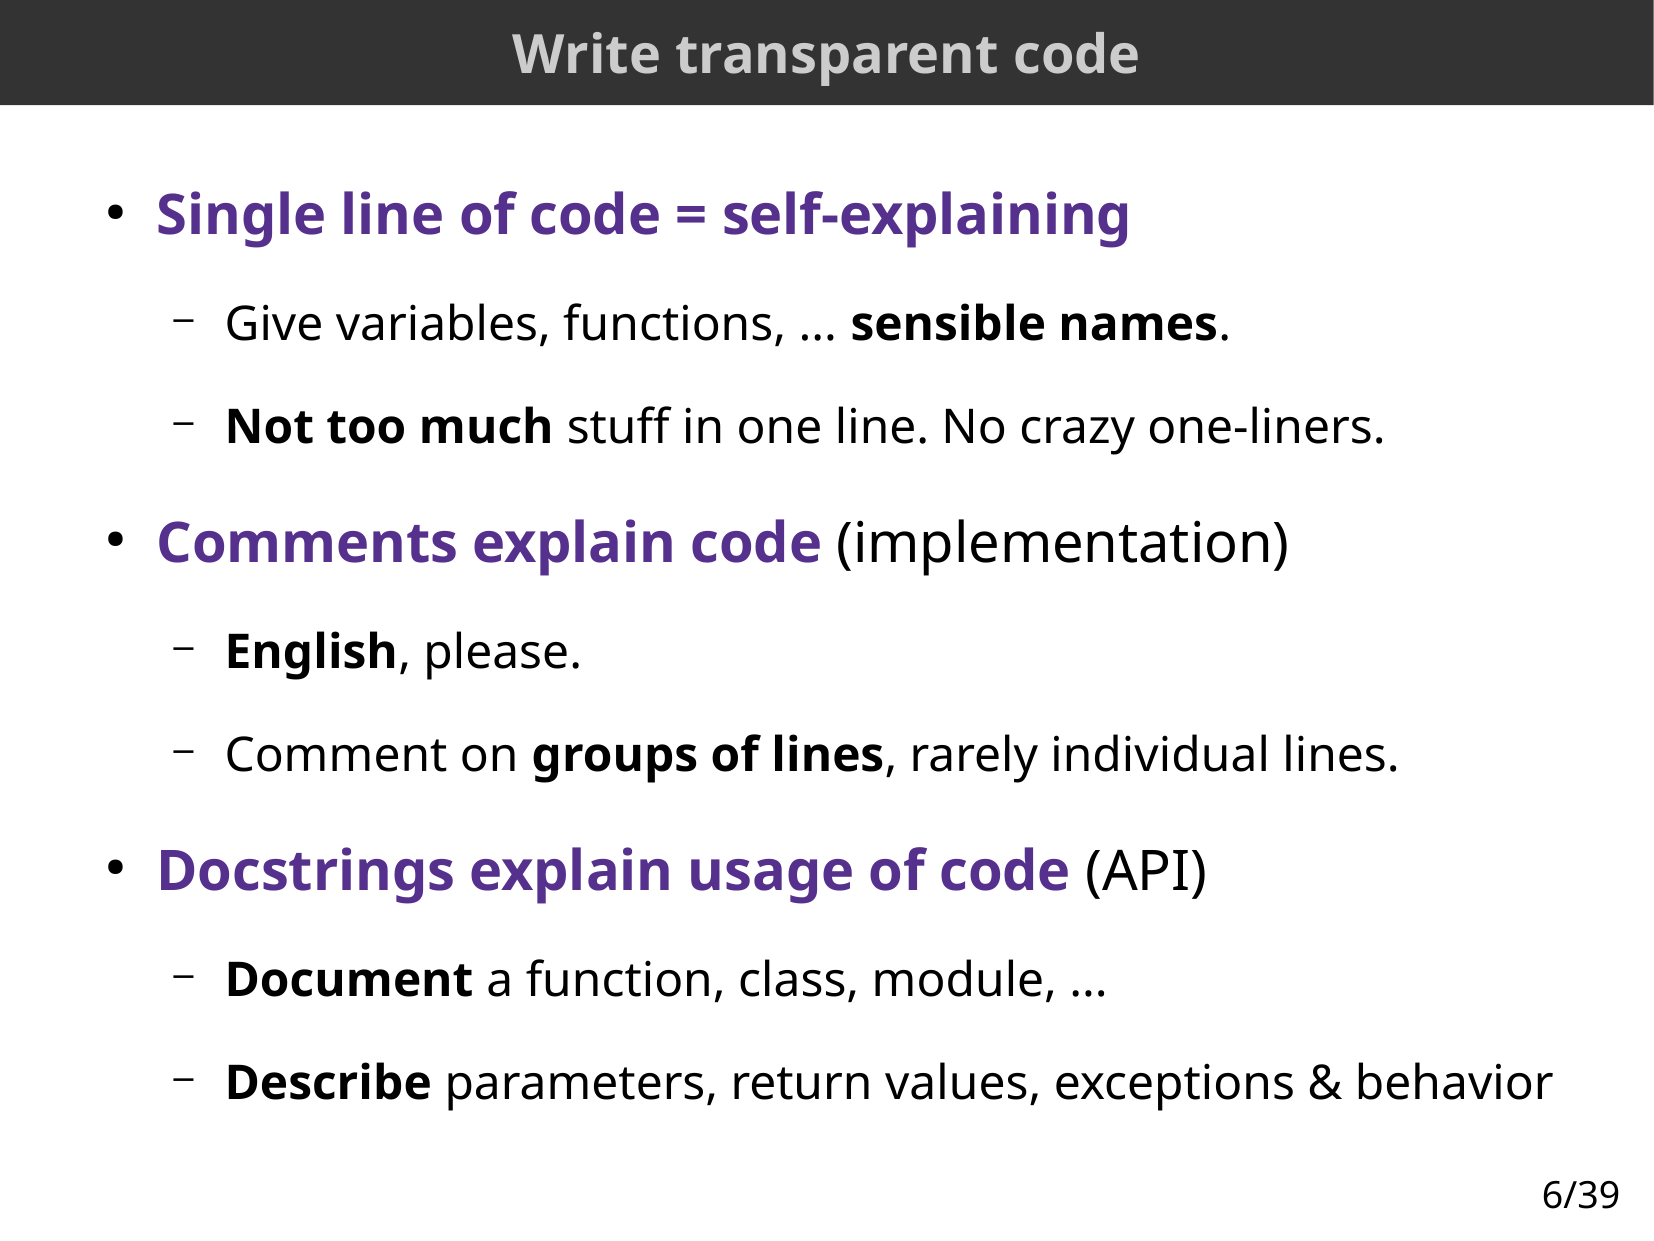

# Write transparent code
Single line of code = self-explaining
Give variables, functions, ... sensible names.
Not too much stuff in one line. No crazy one-liners.
Comments explain code (implementation)
English, please.
Comment on groups of lines, rarely individual lines.
Docstrings explain usage of code (API)
Document a function, class, module, ...
Describe parameters, return values, exceptions & behavior